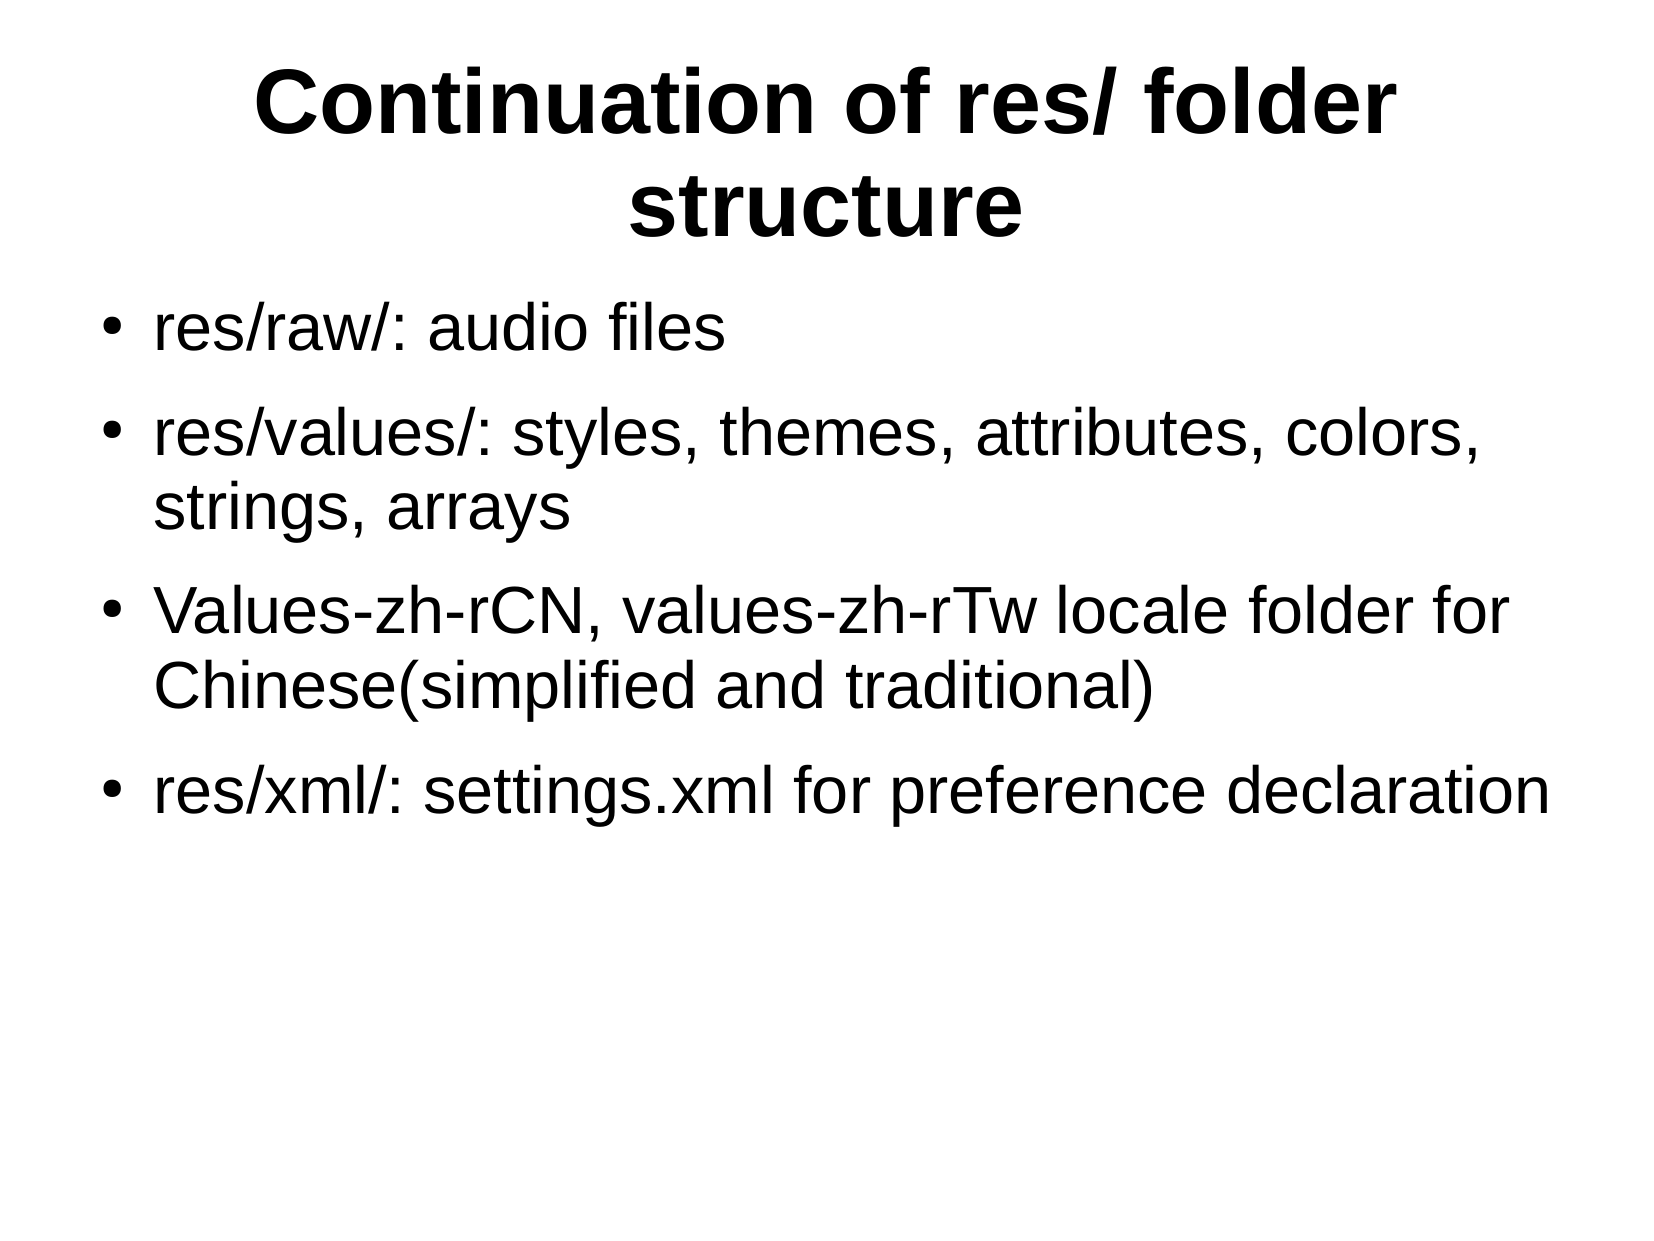

# Continuation of res/ folder structure
res/raw/: audio files
res/values/: styles, themes, attributes, colors, strings, arrays
Values-zh-rCN, values-zh-rTw locale folder for Chinese(simplified and traditional)
res/xml/: settings.xml for preference declaration